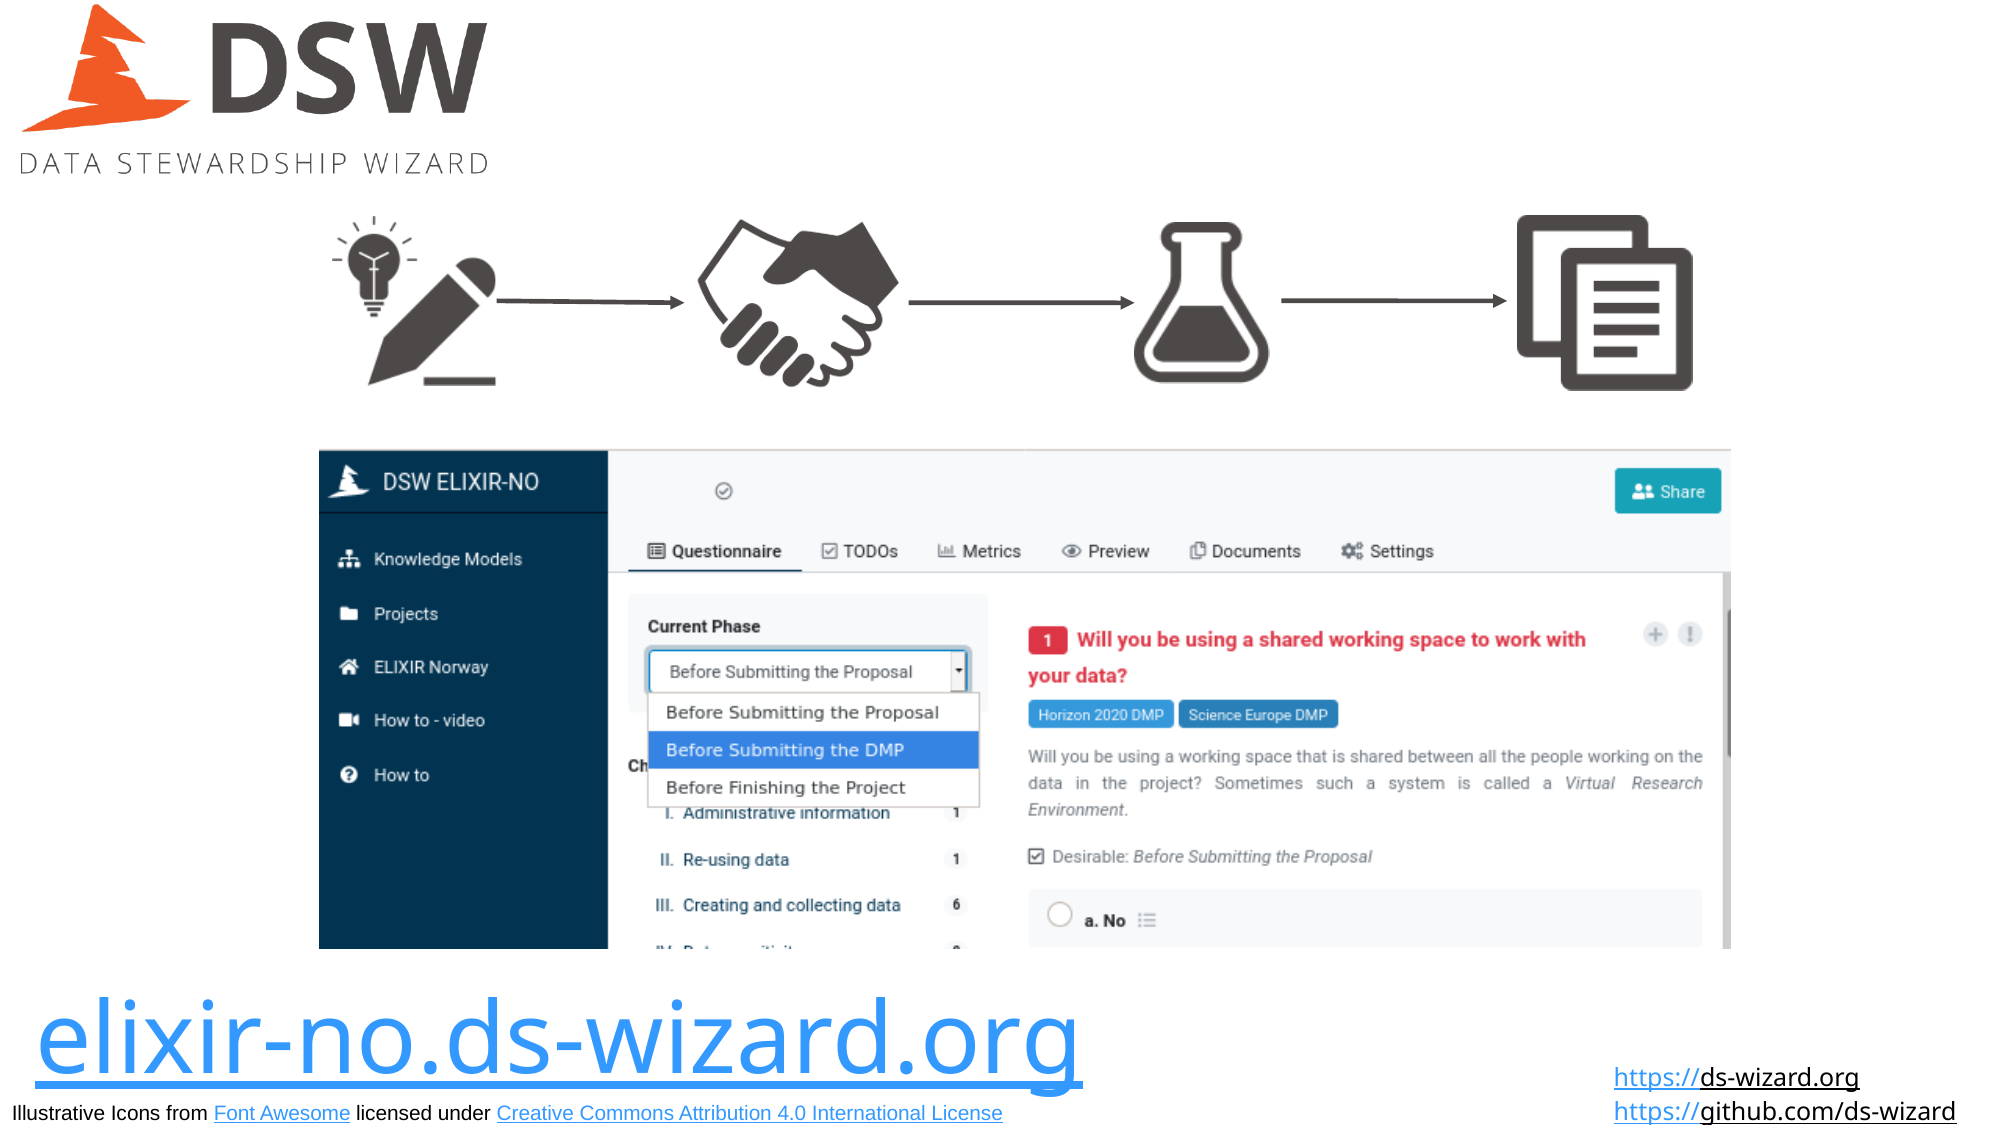

elixir-no.ds-wizard.org
https://ds-wizard.org
https://github.com/ds-wizard
Illustrative Icons from Font Awesome licensed under Creative Commons Attribution 4.0 International License